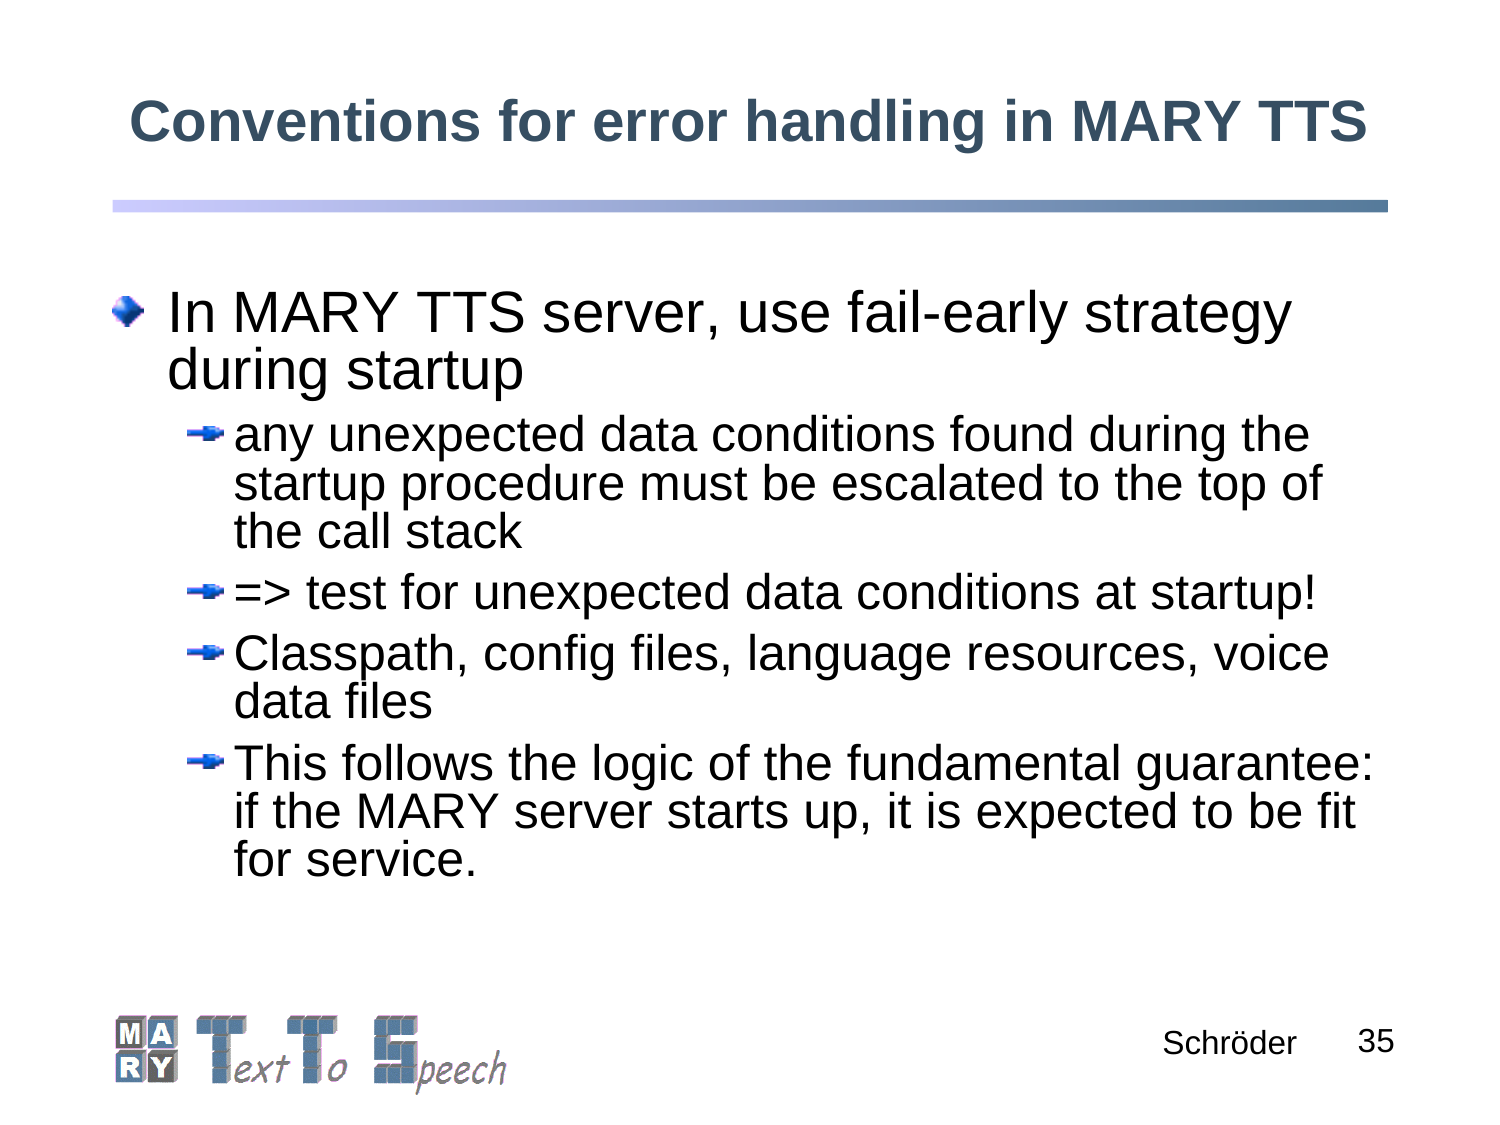

# Conventions for error handling in MARY TTS
In MARY TTS server, use fail-early strategy during startup
any unexpected data conditions found during the startup procedure must be escalated to the top of the call stack
=> test for unexpected data conditions at startup!
Classpath, config files, language resources, voice data files
This follows the logic of the fundamental guarantee: if the MARY server starts up, it is expected to be fit for service.